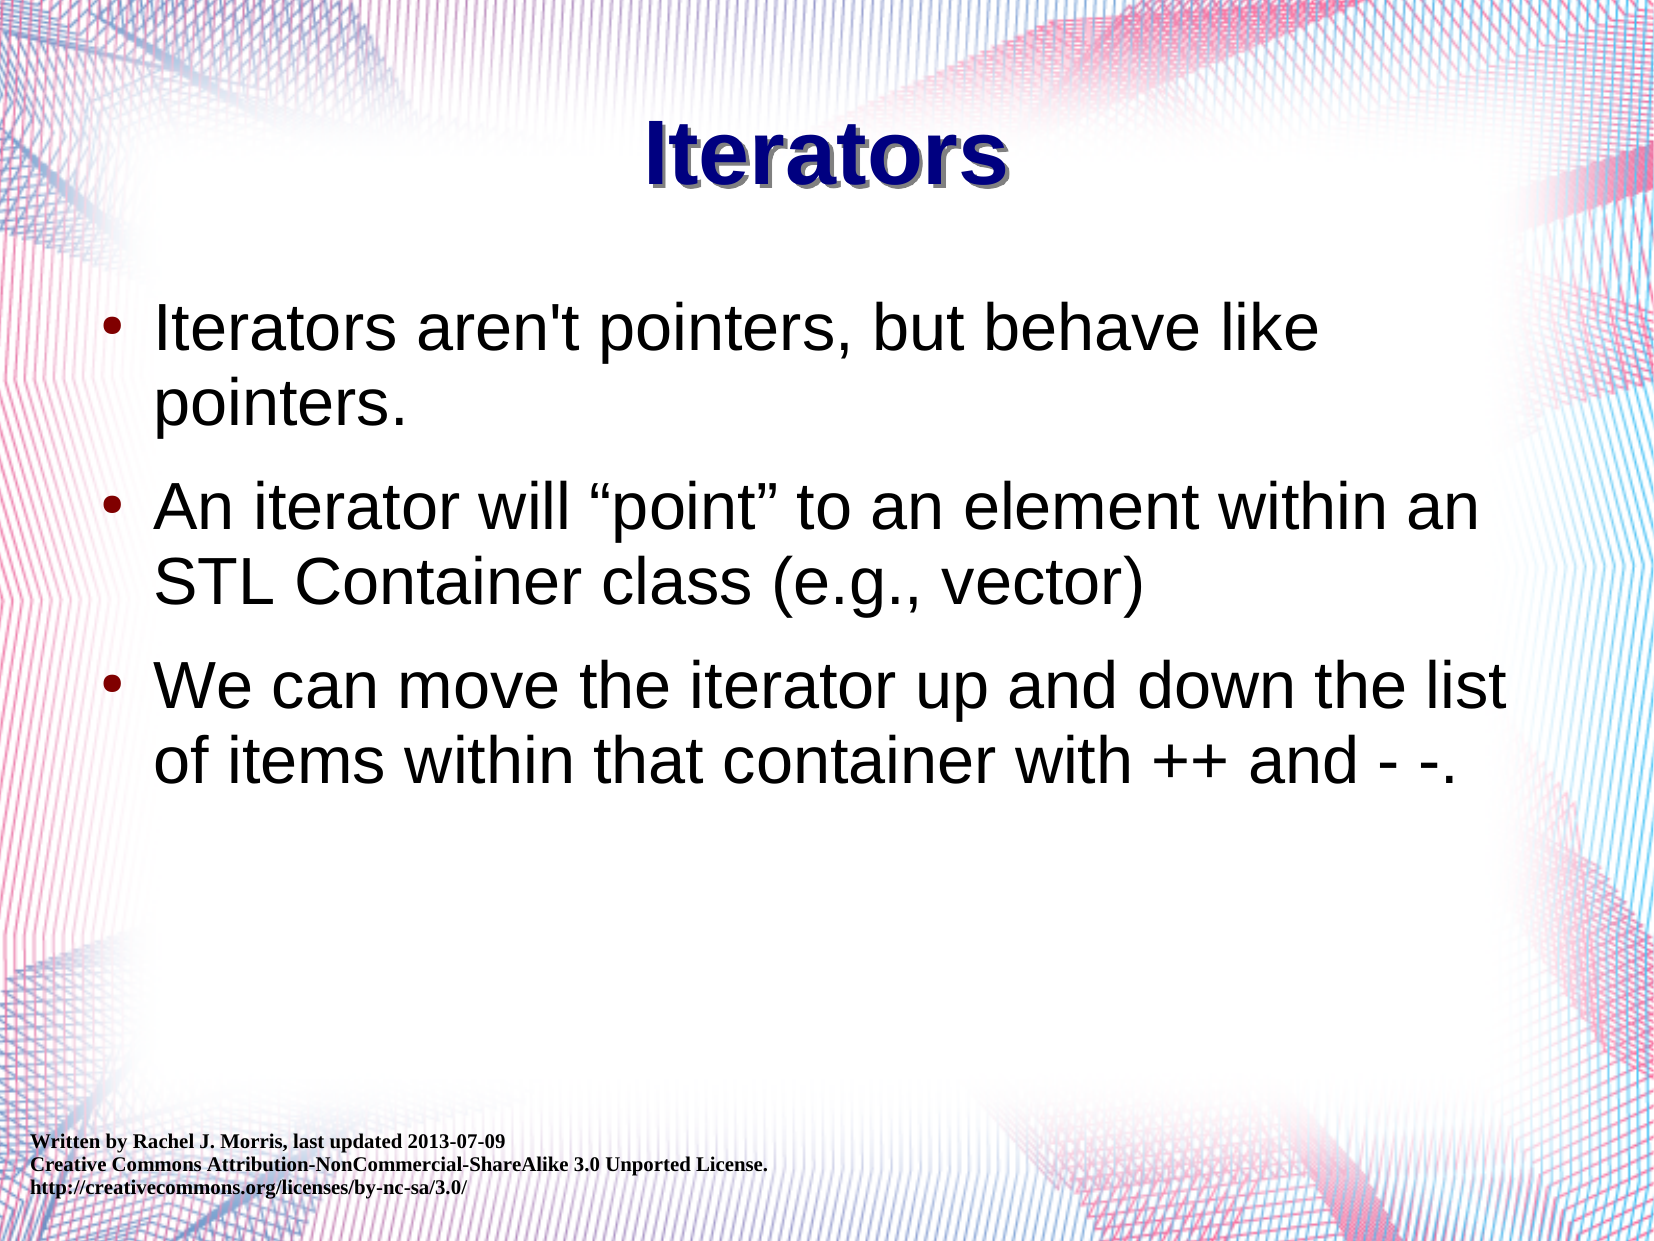

# Iterators
Iterators aren't pointers, but behave like pointers.
An iterator will “point” to an element within an STL Container class (e.g., vector)
We can move the iterator up and down the list of items within that container with ++ and - -.